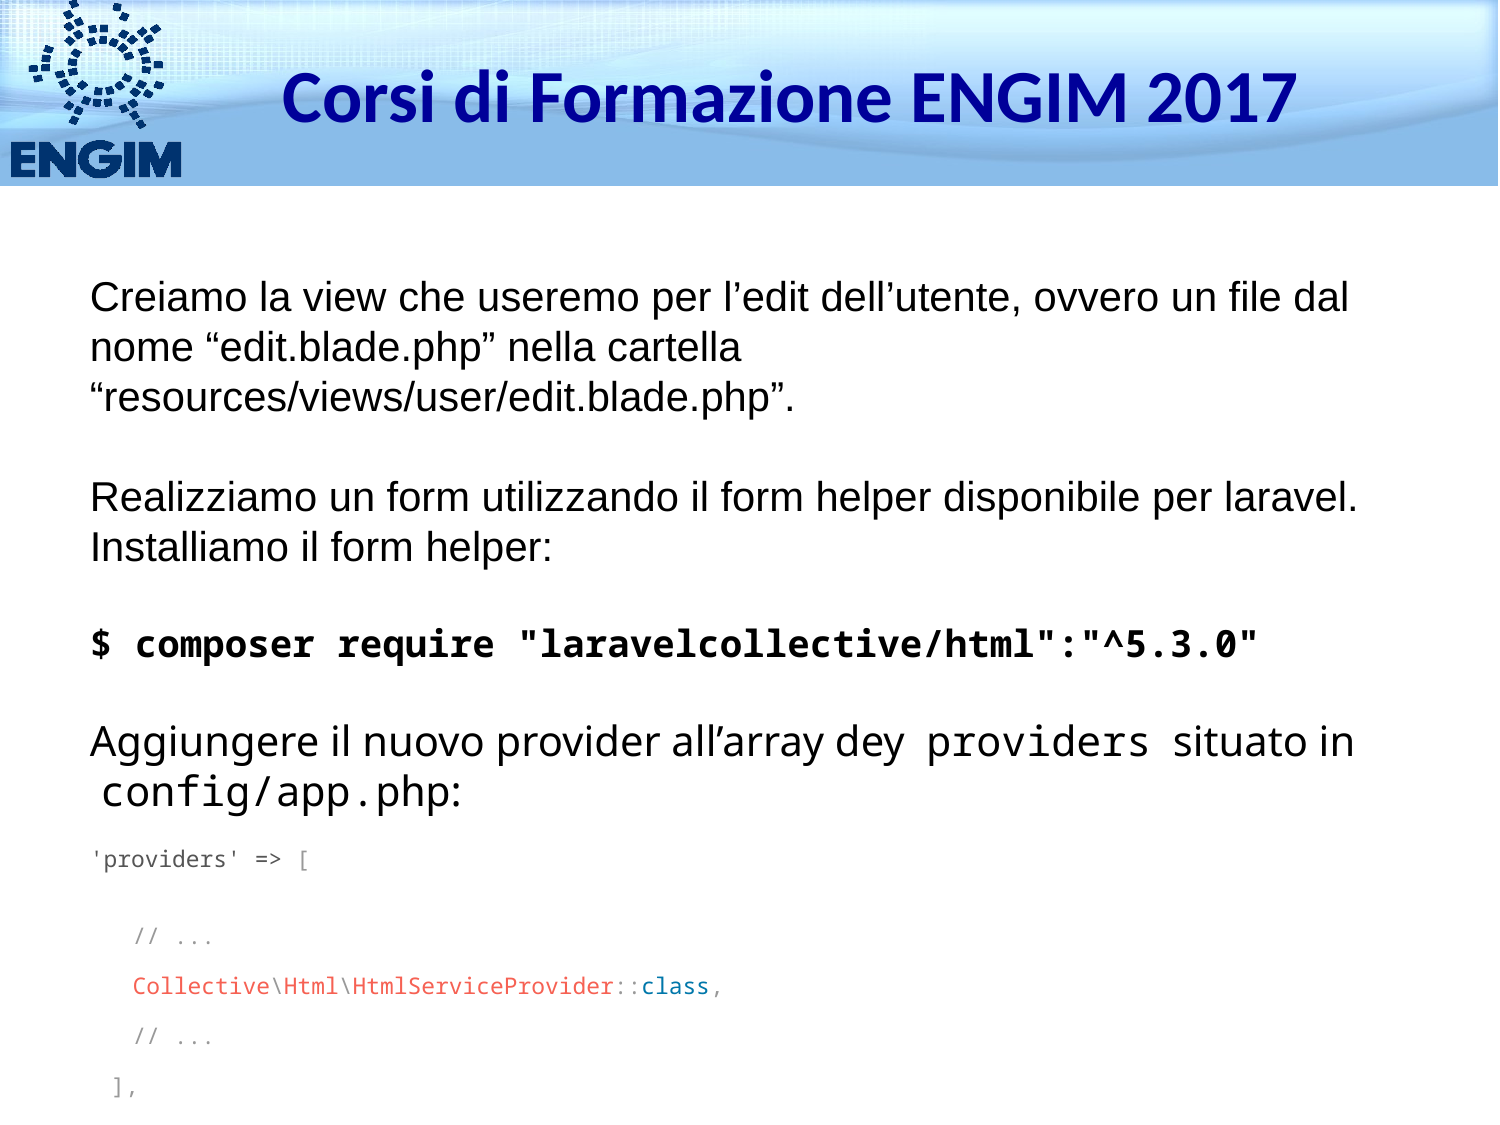

Corsi di Formazione ENGIM 2017
Creiamo la view che useremo per l’edit dell’utente, ovvero un file dal nome “edit.blade.php” nella cartella “resources/views/user/edit.blade.php”.
Realizziamo un form utilizzando il form helper disponibile per laravel.
Installiamo il form helper:
$ composer require "laravelcollective/html":"^5.3.0"
Aggiungere il nuovo provider all’array dey  providers  situato in  config/app.php:
'providers' => [
 // ...
 Collective\Html\HtmlServiceProvider::class,
 // ...
 ],